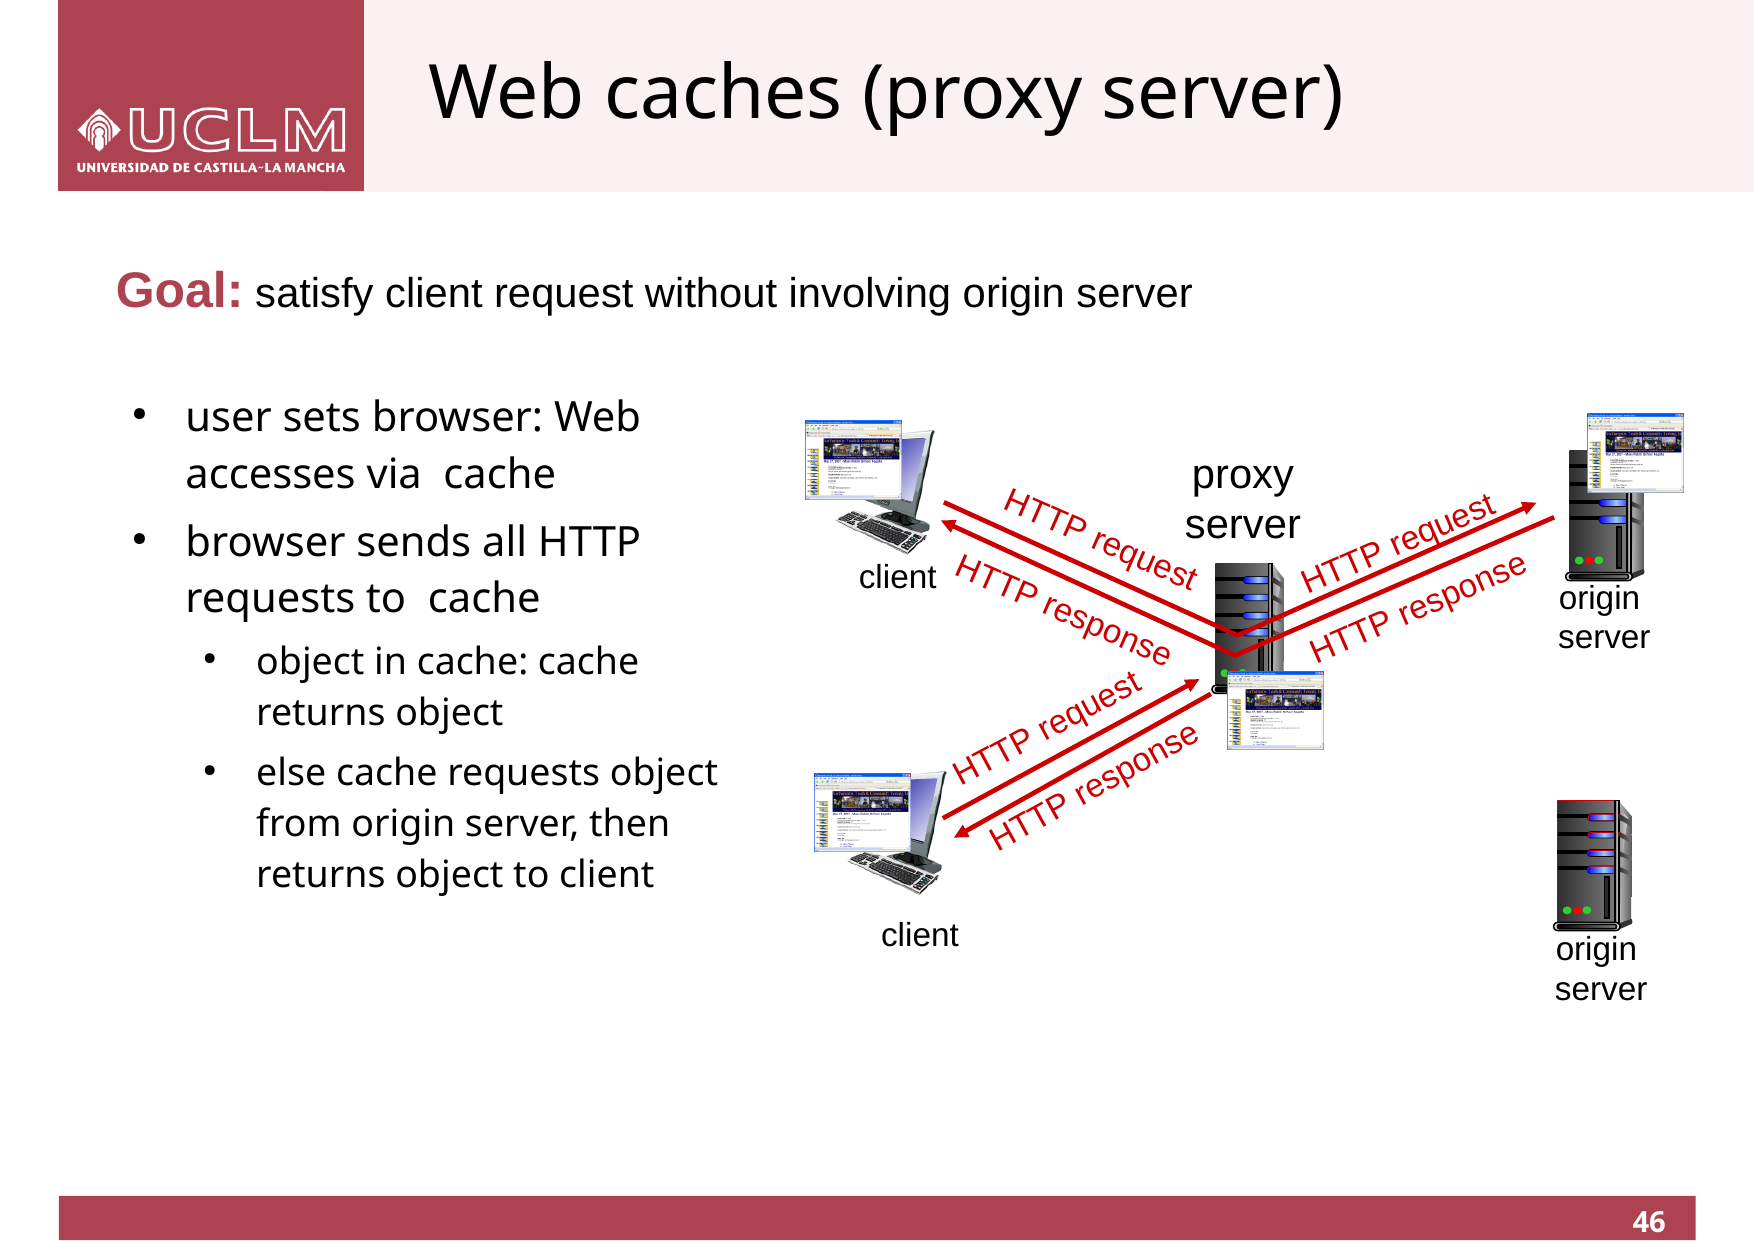

# Web caches (proxy server)
Goal: satisfy client request without involving origin server
user sets browser: Web accesses via cache
browser sends all HTTP requests to cache
object in cache: cache returns object
else cache requests object from origin server, then returns object to client
HTTP response
HTTP response
proxy
server
HTTP request
HTTP request
client
origin
server
HTTP request
HTTP response
client
origin
server
46